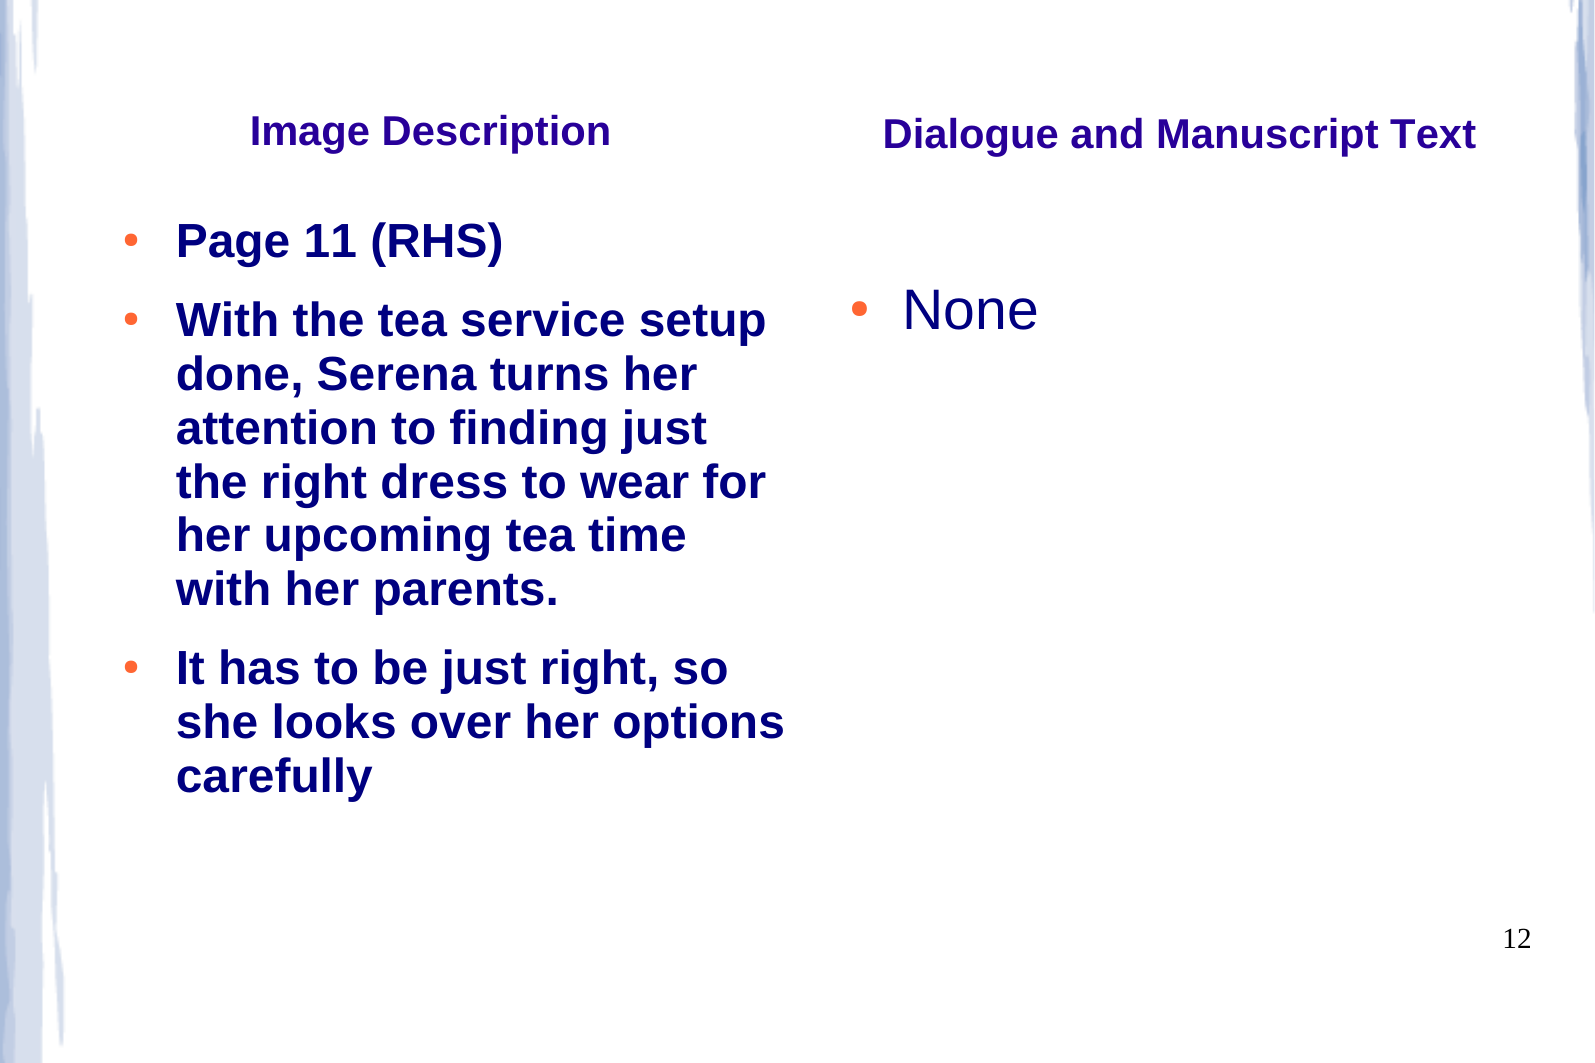

# Image Description
Dialogue and Manuscript Text
Page 11 (RHS)
With the tea service setup done, Serena turns her attention to finding just the right dress to wear for her upcoming tea time with her parents.
It has to be just right, so she looks over her options carefully
None
12